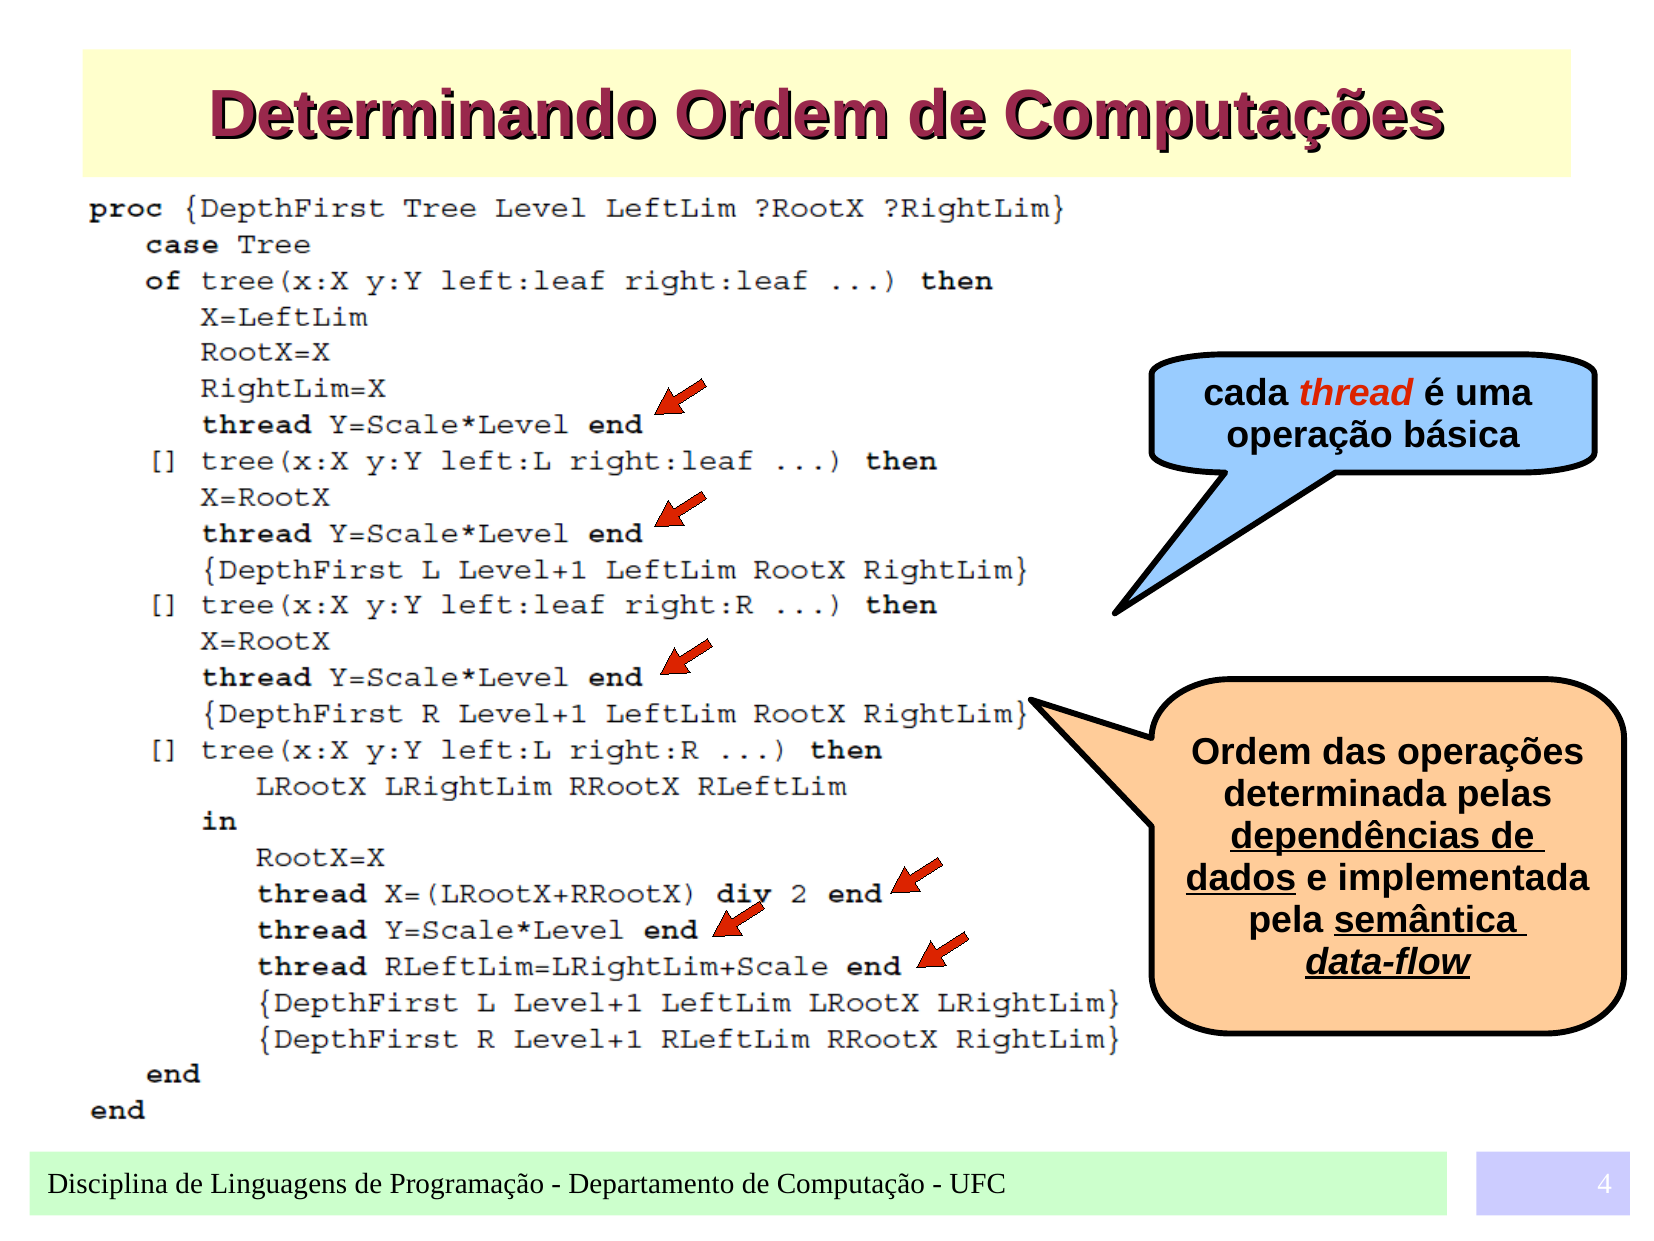

# Determinando Ordem de Computações
cada thread é uma
operação básica
Ordem das operações
determinada pelas
dependências de
dados e implementada
pela semântica
data-flow
Disciplina de Linguagens de Programação - Departamento de Computação - UFC
4